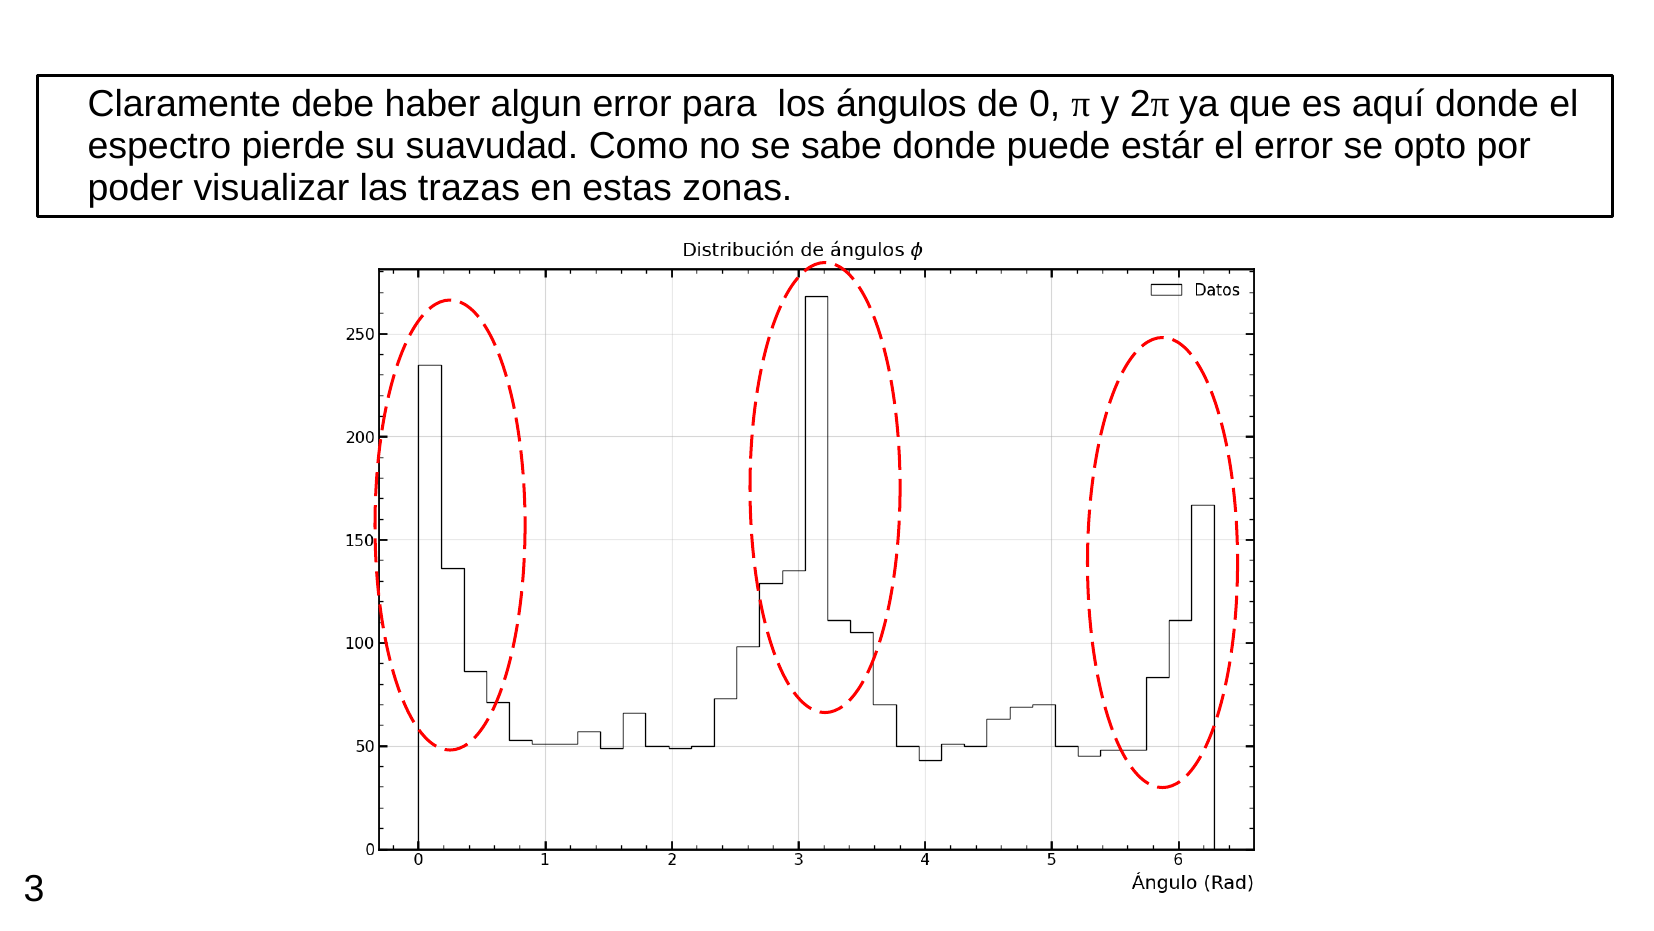

Claramente debe haber algun error para los ángulos de 0, π y 2π ya que es aquí donde el espectro pierde su suavudad. Como no se sabe donde puede estár el error se opto por poder visualizar las trazas en estas zonas.